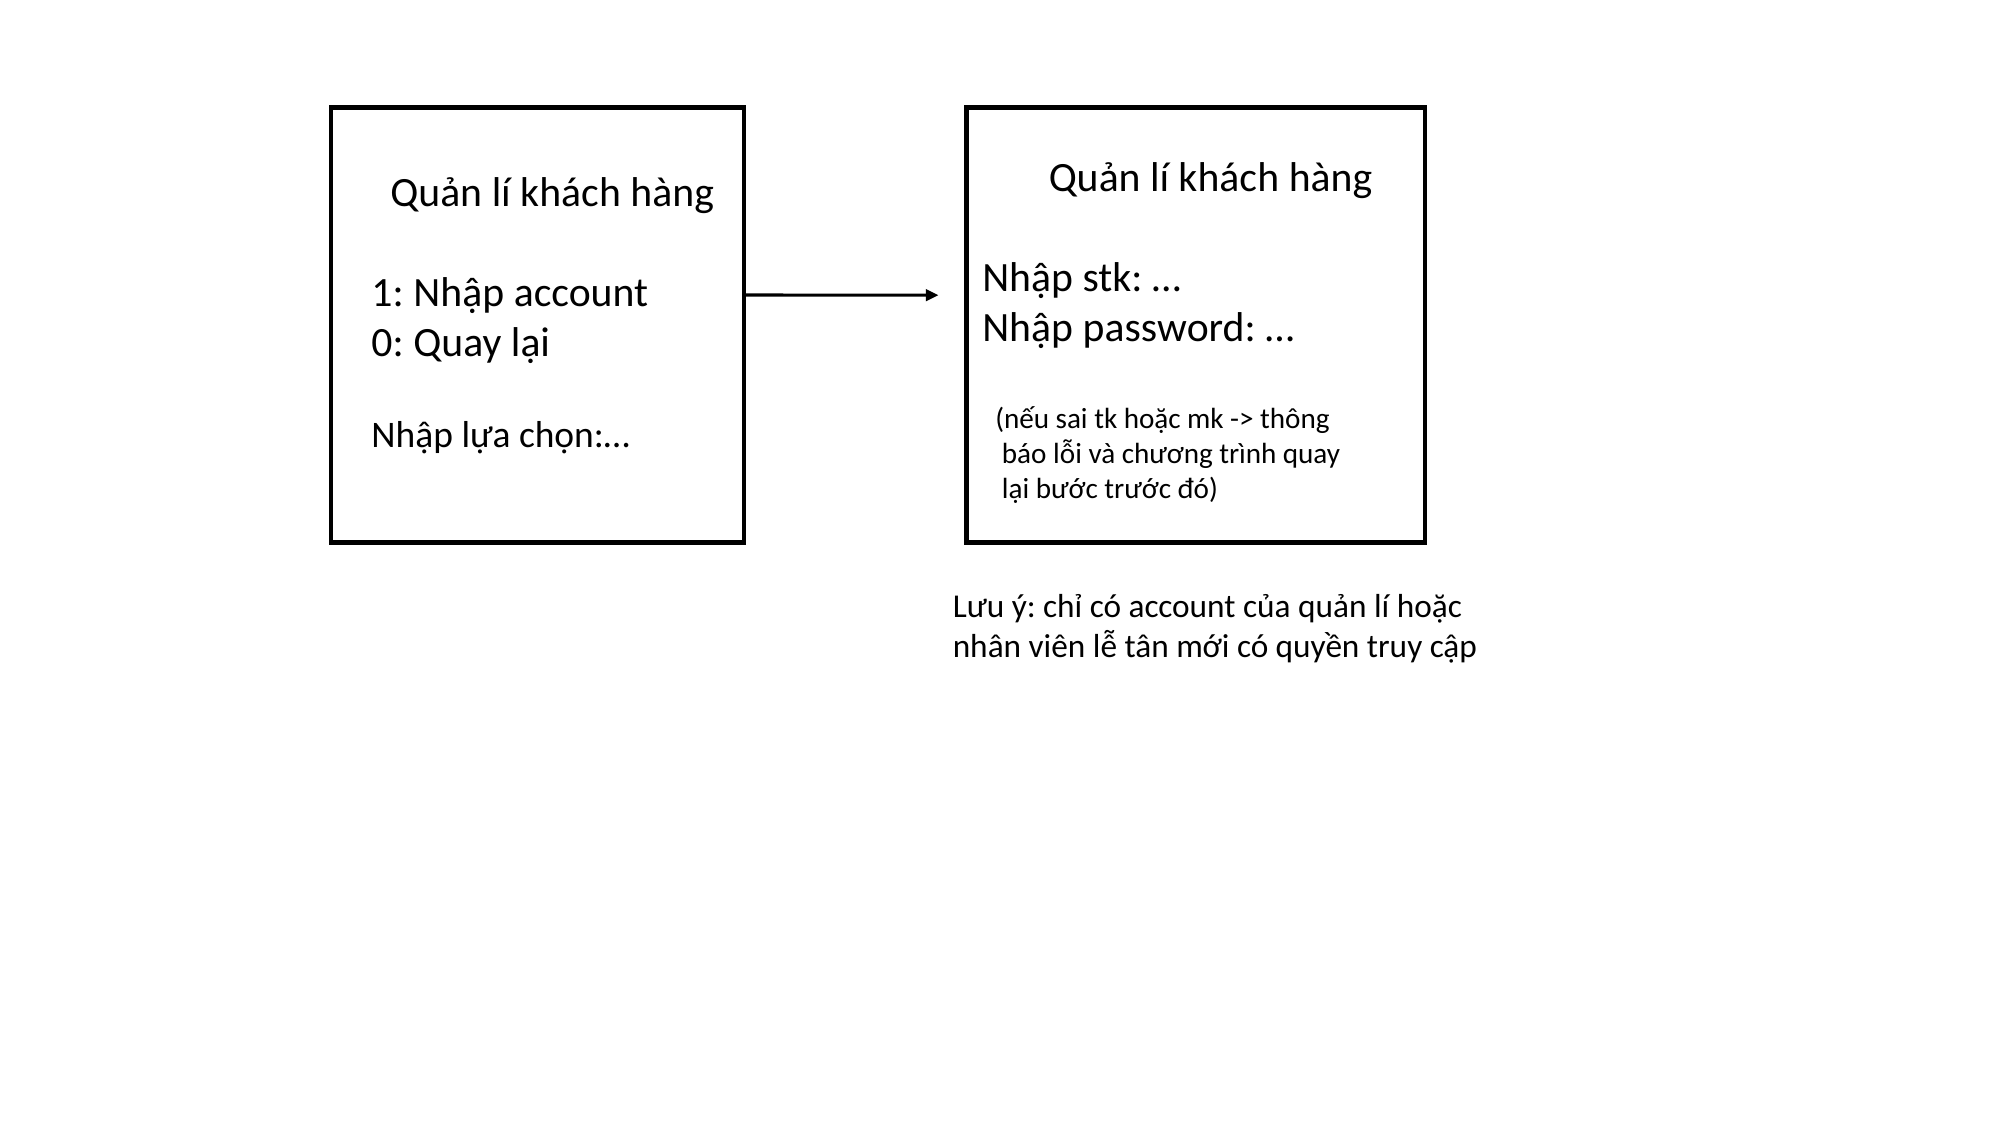

Quản lí khách hàng
Nhập stk: …
Nhập password: …
 (nếu sai tk hoặc mk -> thông
 báo lỗi và chương trình quay
 lại bước trước đó)
 Quản lí khách hàng
1: Nhập account
0: Quay lại
Nhập lựa chọn:…
Lưu ý: chỉ có account của quản lí hoặc
nhân viên lễ tân mới có quyền truy cập